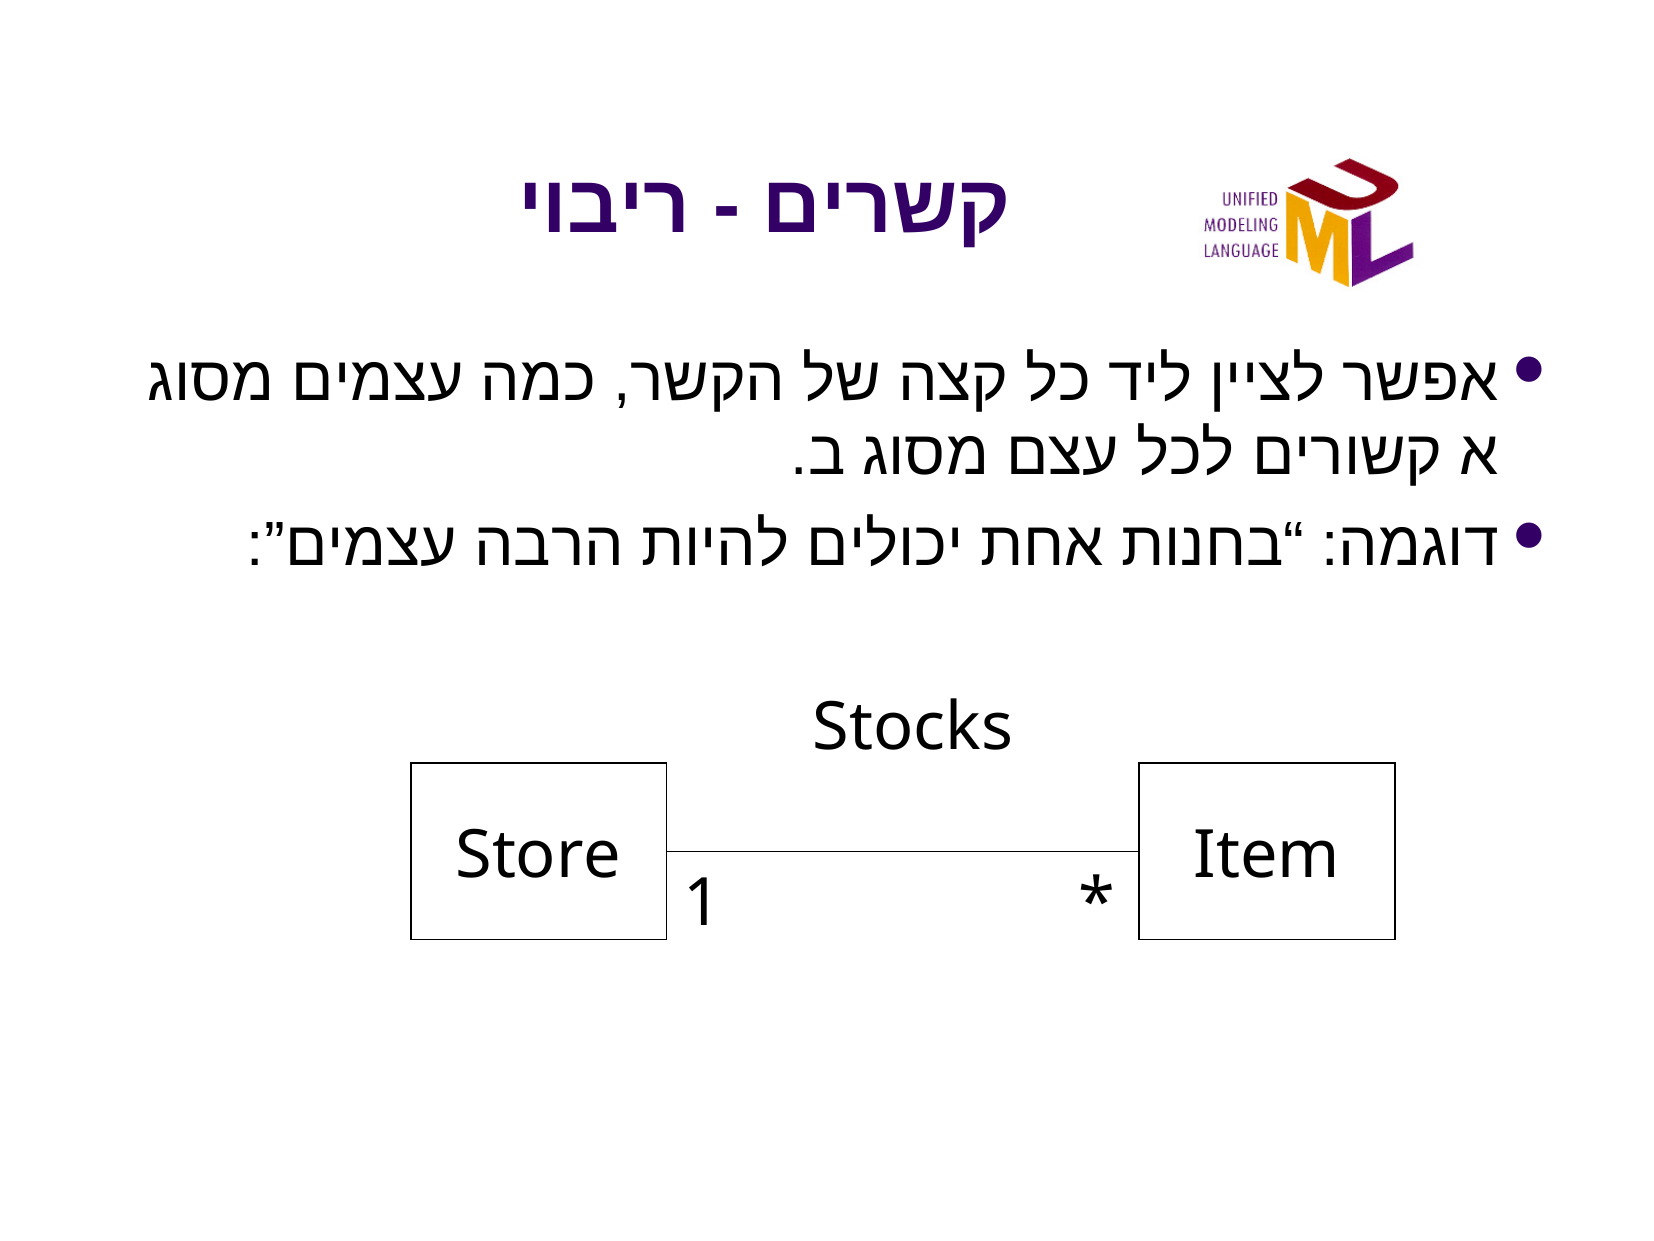

# קשרים - ריבוי
אפשר לציין ליד כל קצה של הקשר, כמה עצמים מסוג א קשורים לכל עצם מסוג ב.
דוגמה: “בחנות אחת יכולים להיות הרבה עצמים”:
Stocks
Store
Item
1
*